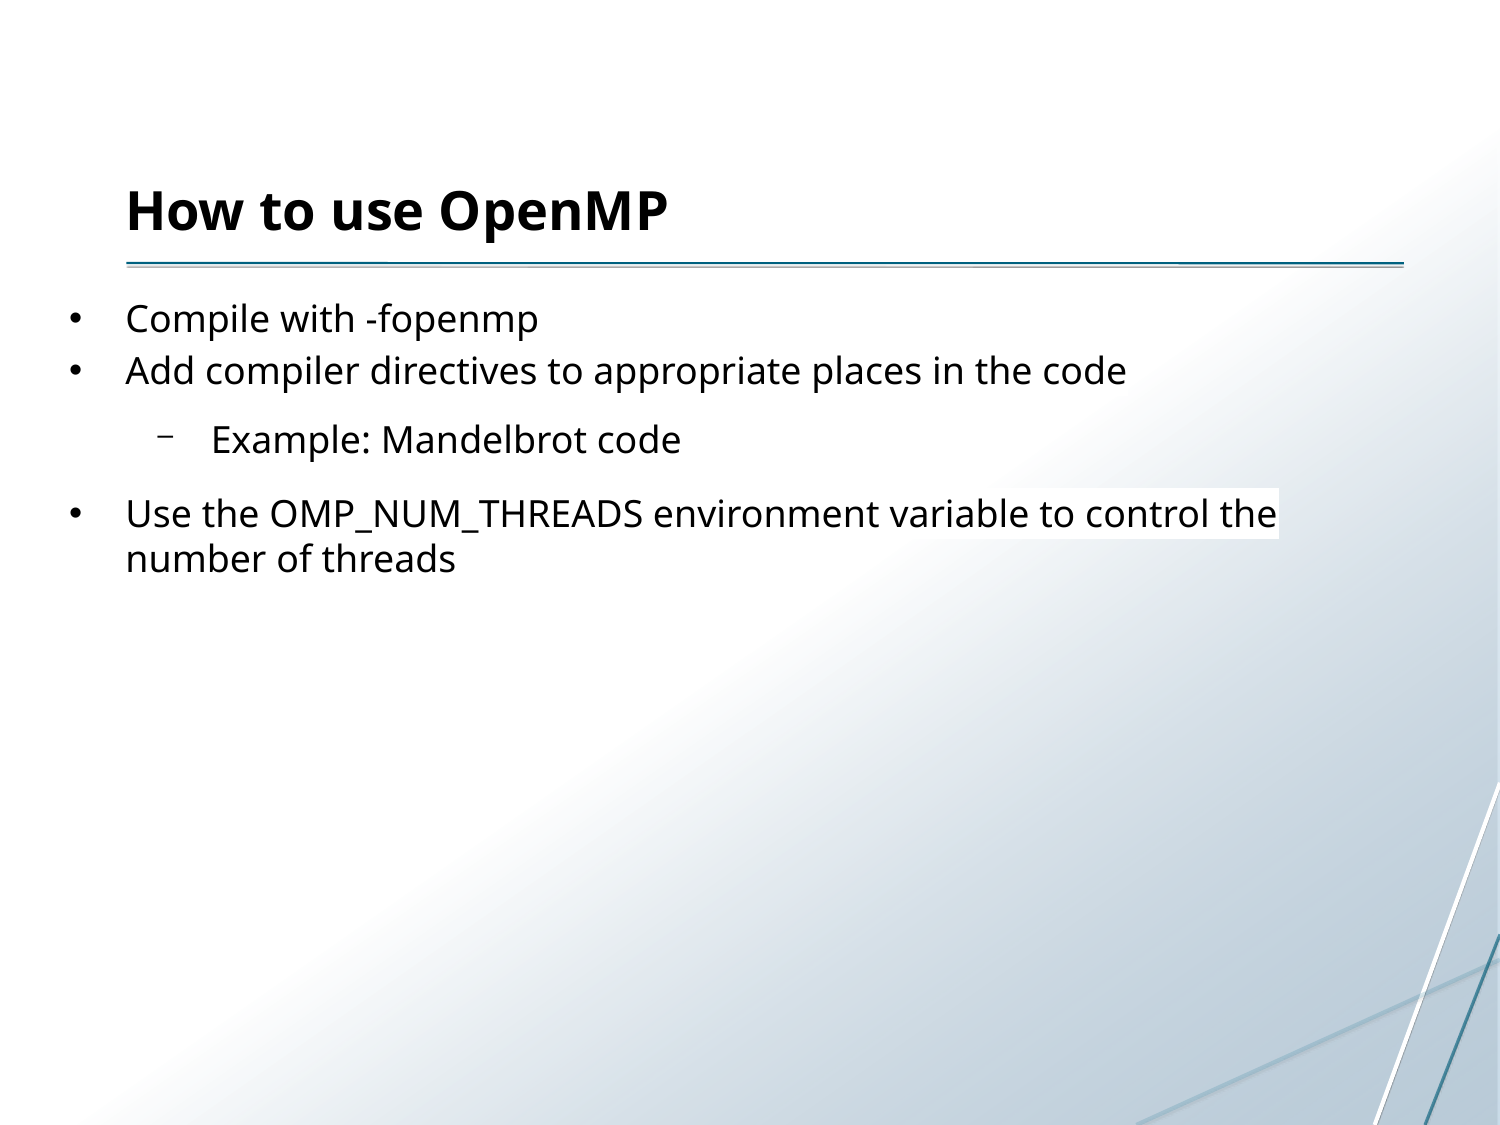

# How to use OpenMP
Compile with -fopenmp
Add compiler directives to appropriate places in the code
Example: Mandelbrot code
Use the OMP_NUM_THREADS environment variable to control the number of threads